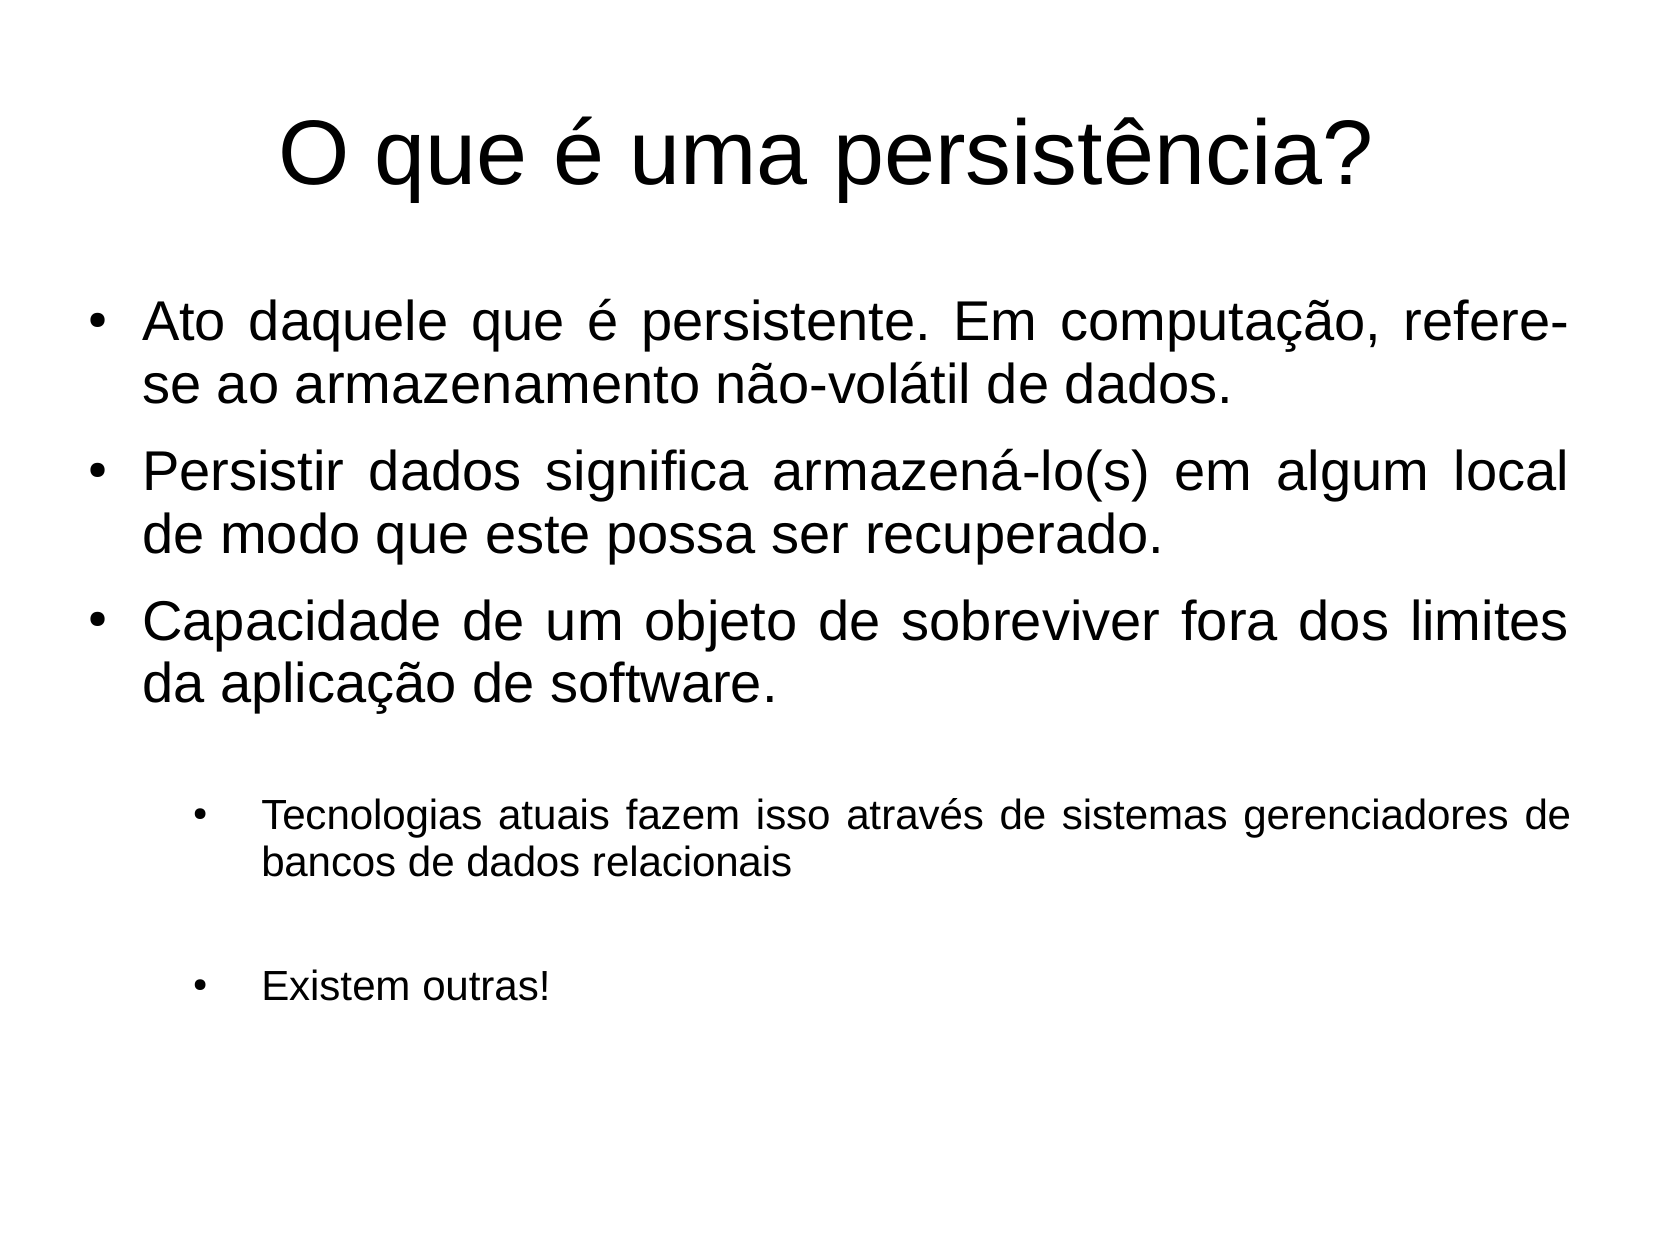

# O que é uma persistência?
Ato daquele que é persistente. Em computação, refere-se ao armazenamento não-volátil de dados.
Persistir dados significa armazená-lo(s) em algum local de modo que este possa ser recuperado.
Capacidade de um objeto de sobreviver fora dos limites da aplicação de software.
Tecnologias atuais fazem isso através de sistemas gerenciadores de bancos de dados relacionais
Existem outras!